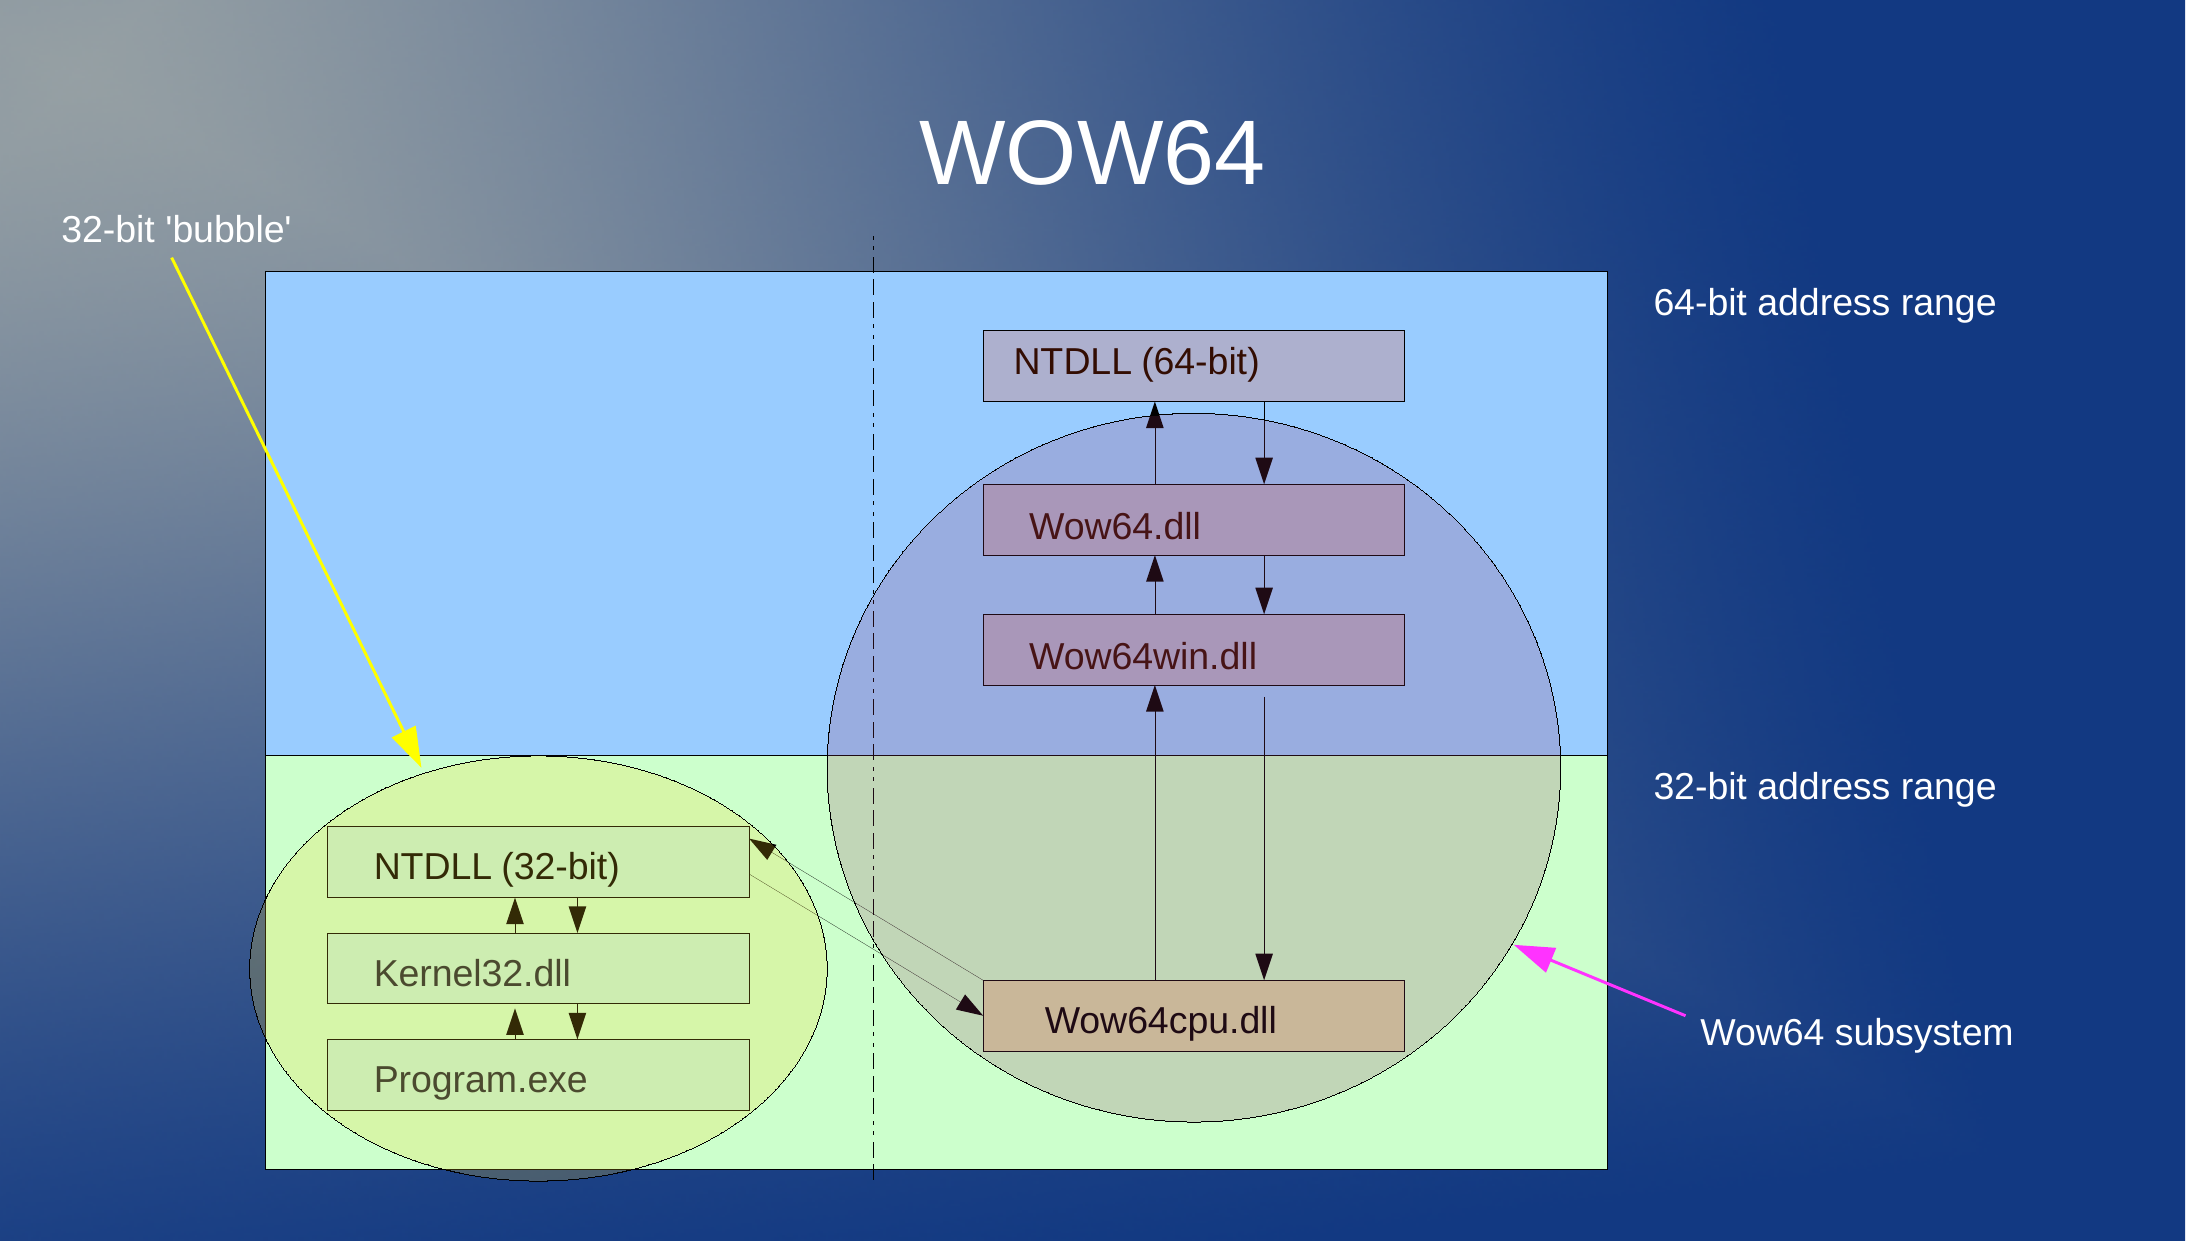

# WOW64
32-bit 'bubble'
64-bit address range
NTDLL (64-bit)
Wow64.dll
Wow64win.dll
32-bit address range
NTDLL (32-bit)
Kernel32.dll
Wow64cpu.dll
Wow64 subsystem
Program.exe